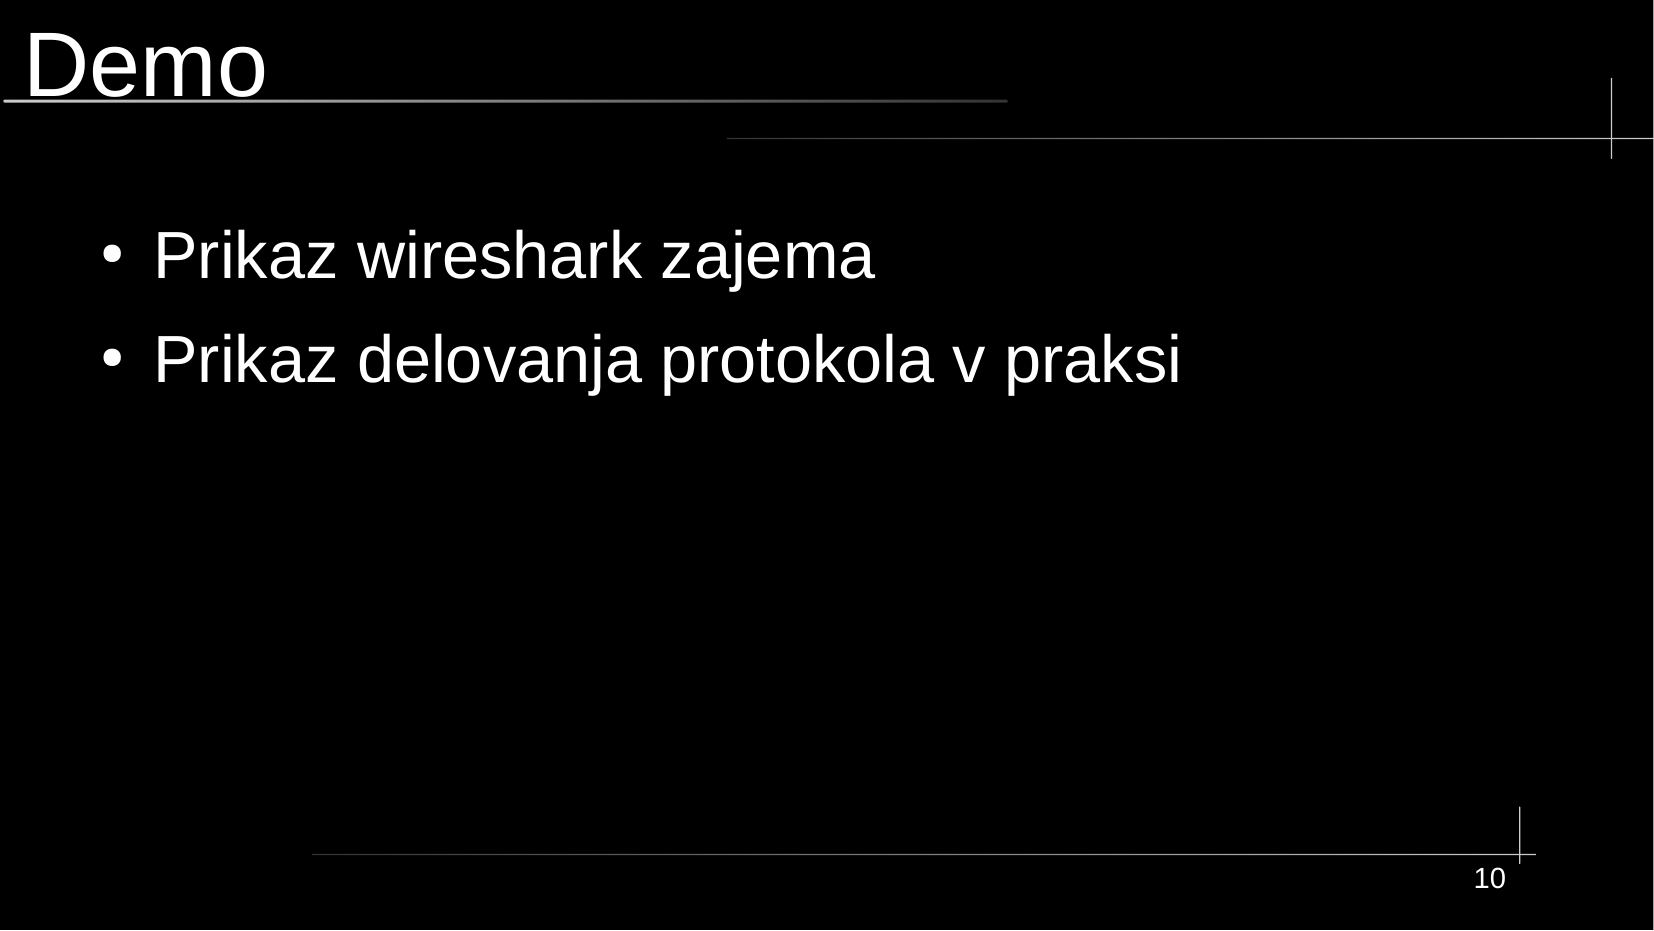

# Demo
Prikaz wireshark zajema
Prikaz delovanja protokola v praksi
10